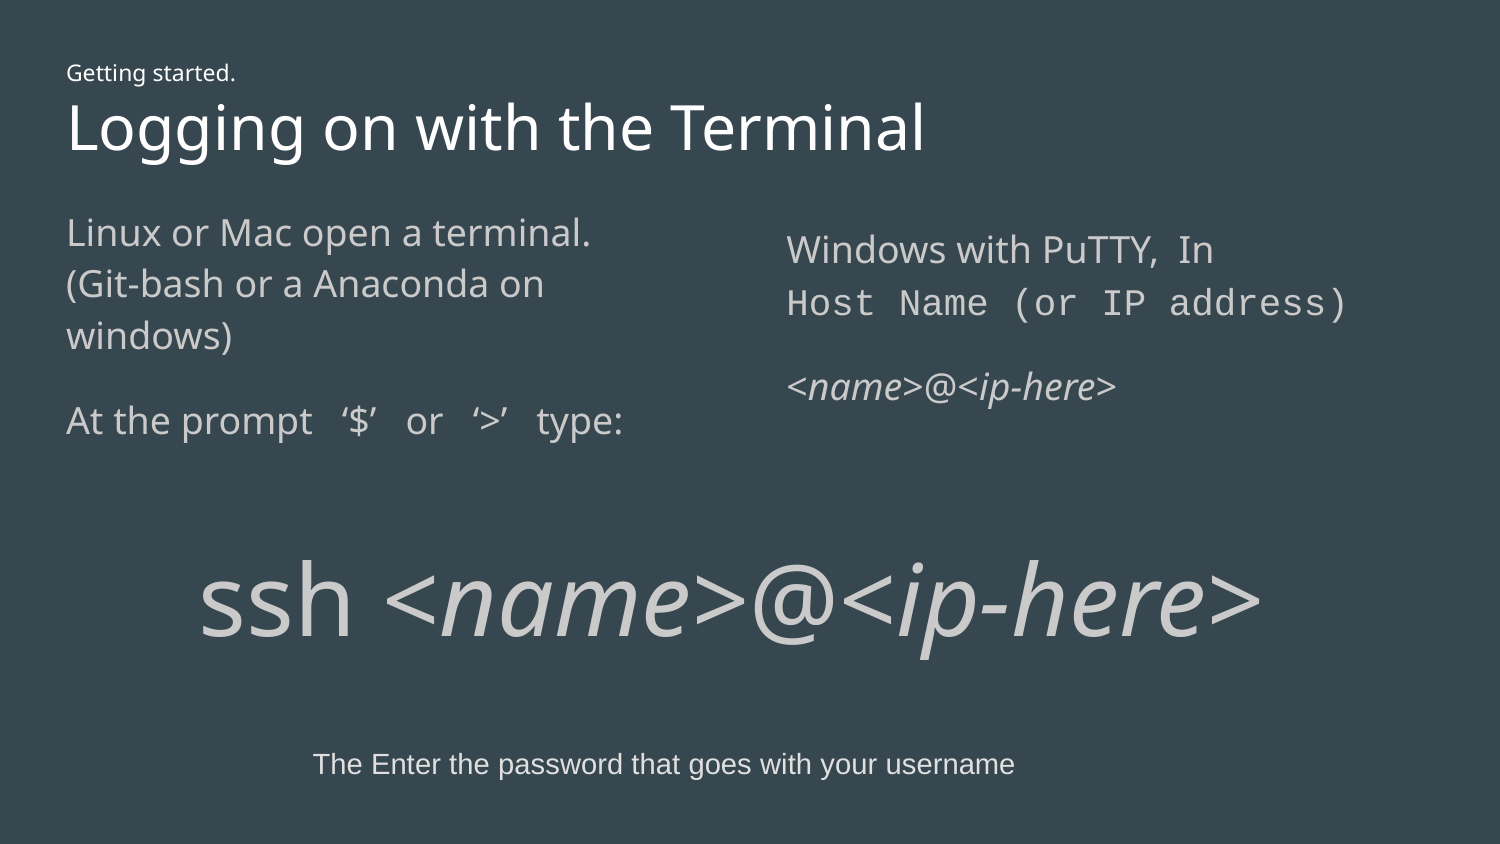

Getting started.
# Logging on with the Terminal
Windows with PuTTY, In
Host Name (or IP address)
<name>@<ip-here>
Linux or Mac open a terminal.
(Git-bash or a Anaconda on windows)
At the prompt ‘$’ or ‘>’ type:
ssh <name>@<ip-here>
The Enter the password that goes with your username